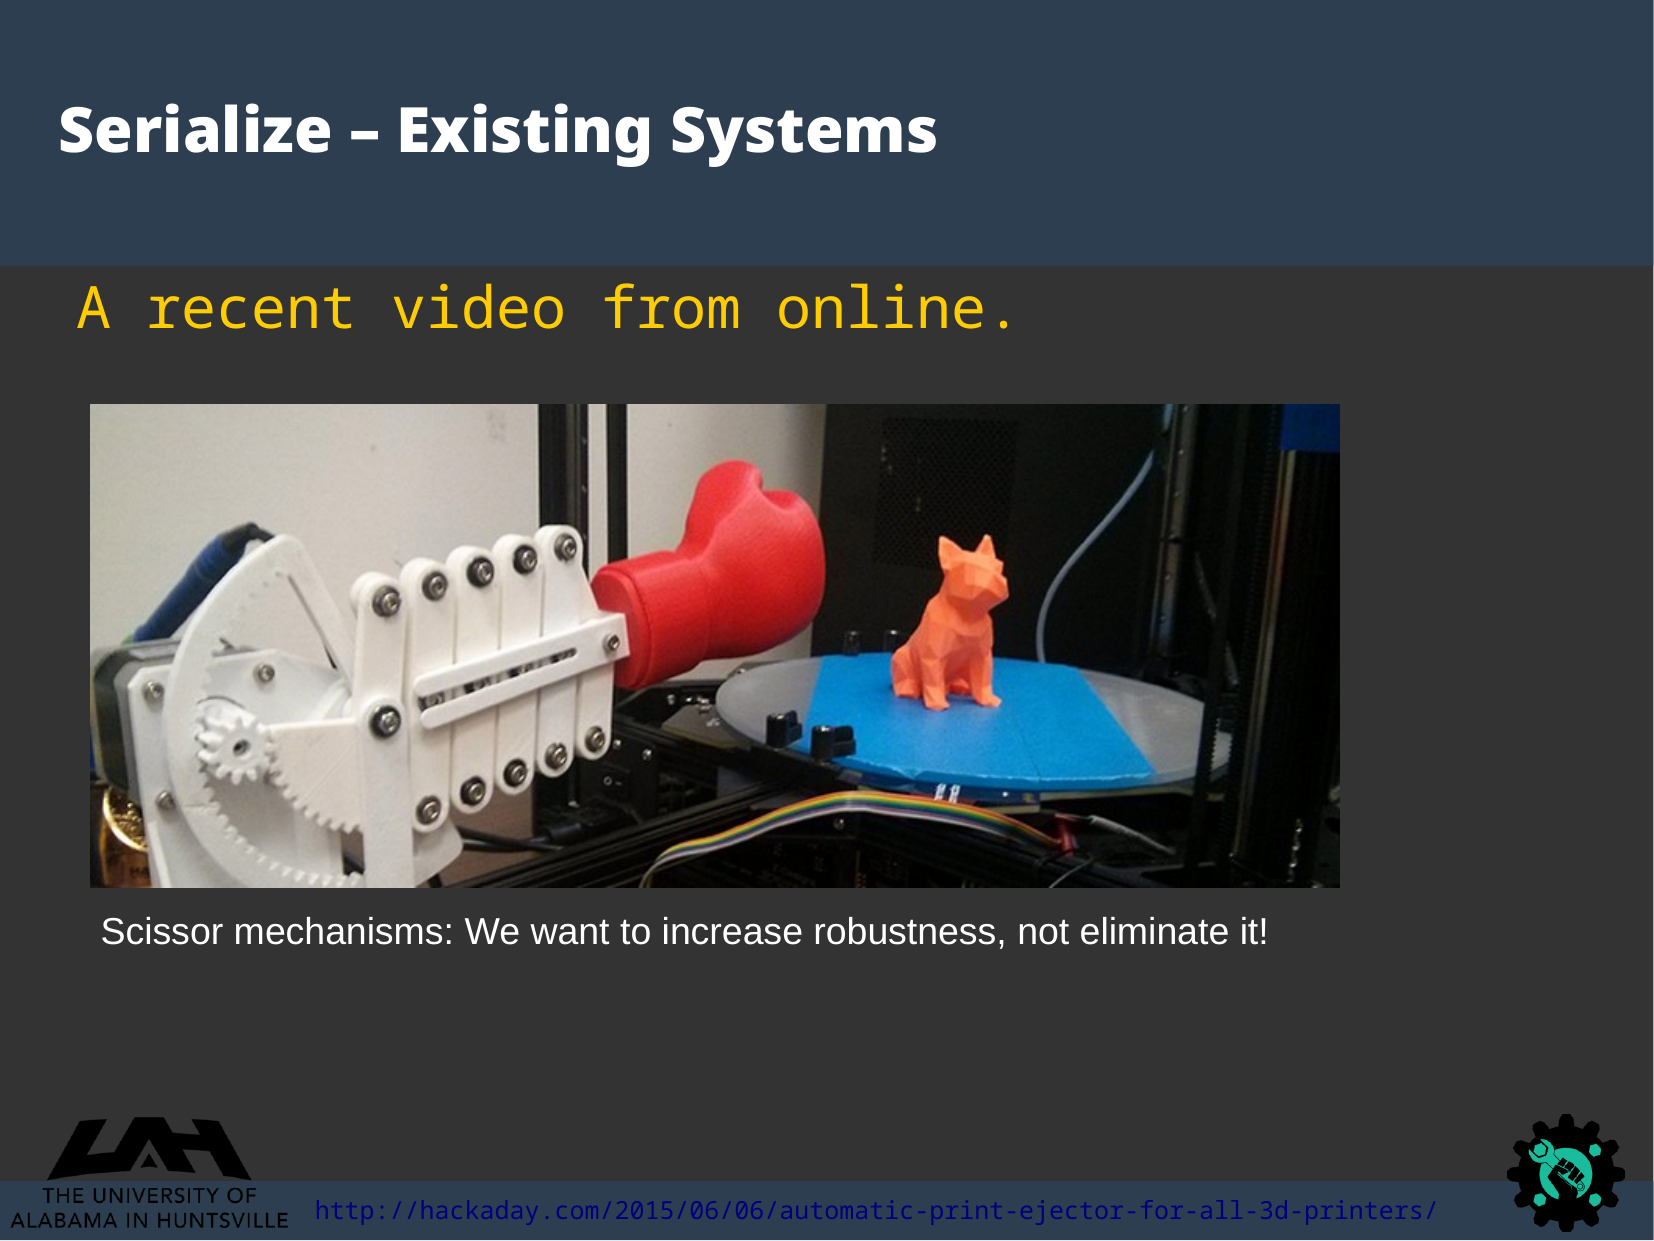

# Serialize – Existing Systems
A recent video from online.
Scissor mechanisms: We want to increase robustness, not eliminate it!
http://hackaday.com/2015/06/06/automatic-print-ejector-for-all-3d-printers/